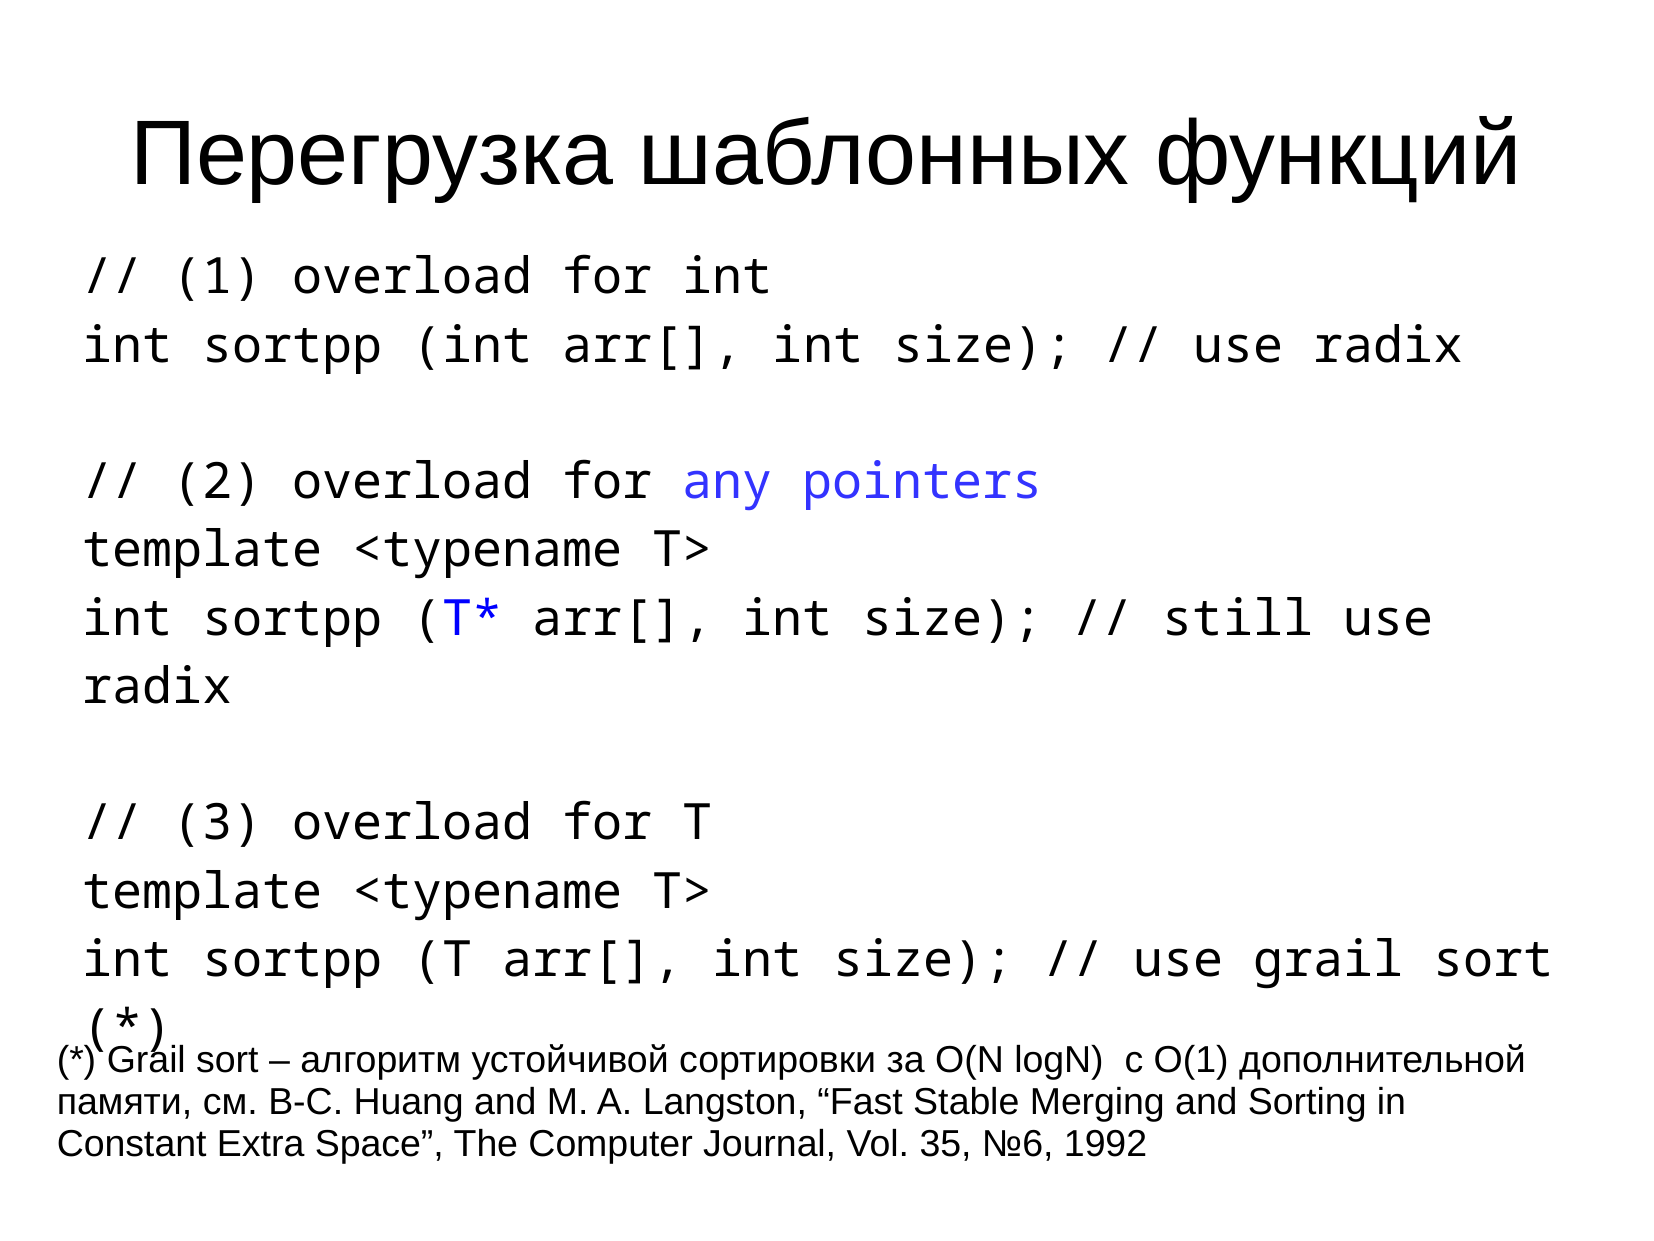

# Перегрузка шаблонных функций
// (1) overload for int
int sortpp (int arr[], int size); // use radix
// (2) overload for any pointers
template <typename T>
int sortpp (T* arr[], int size); // still use radix
// (3) overload for T
template <typename T>
int sortpp (T arr[], int size); // use grail sort (*)
(*) Grail sort – алгоритм устойчивой сортировки за O(N logN) с O(1) дополнительной памяти, см. B-C. Huang and M. A. Langston, “Fast Stable Merging and Sorting in Constant Extra Space”, The Computer Journal, Vol. 35, №6, 1992